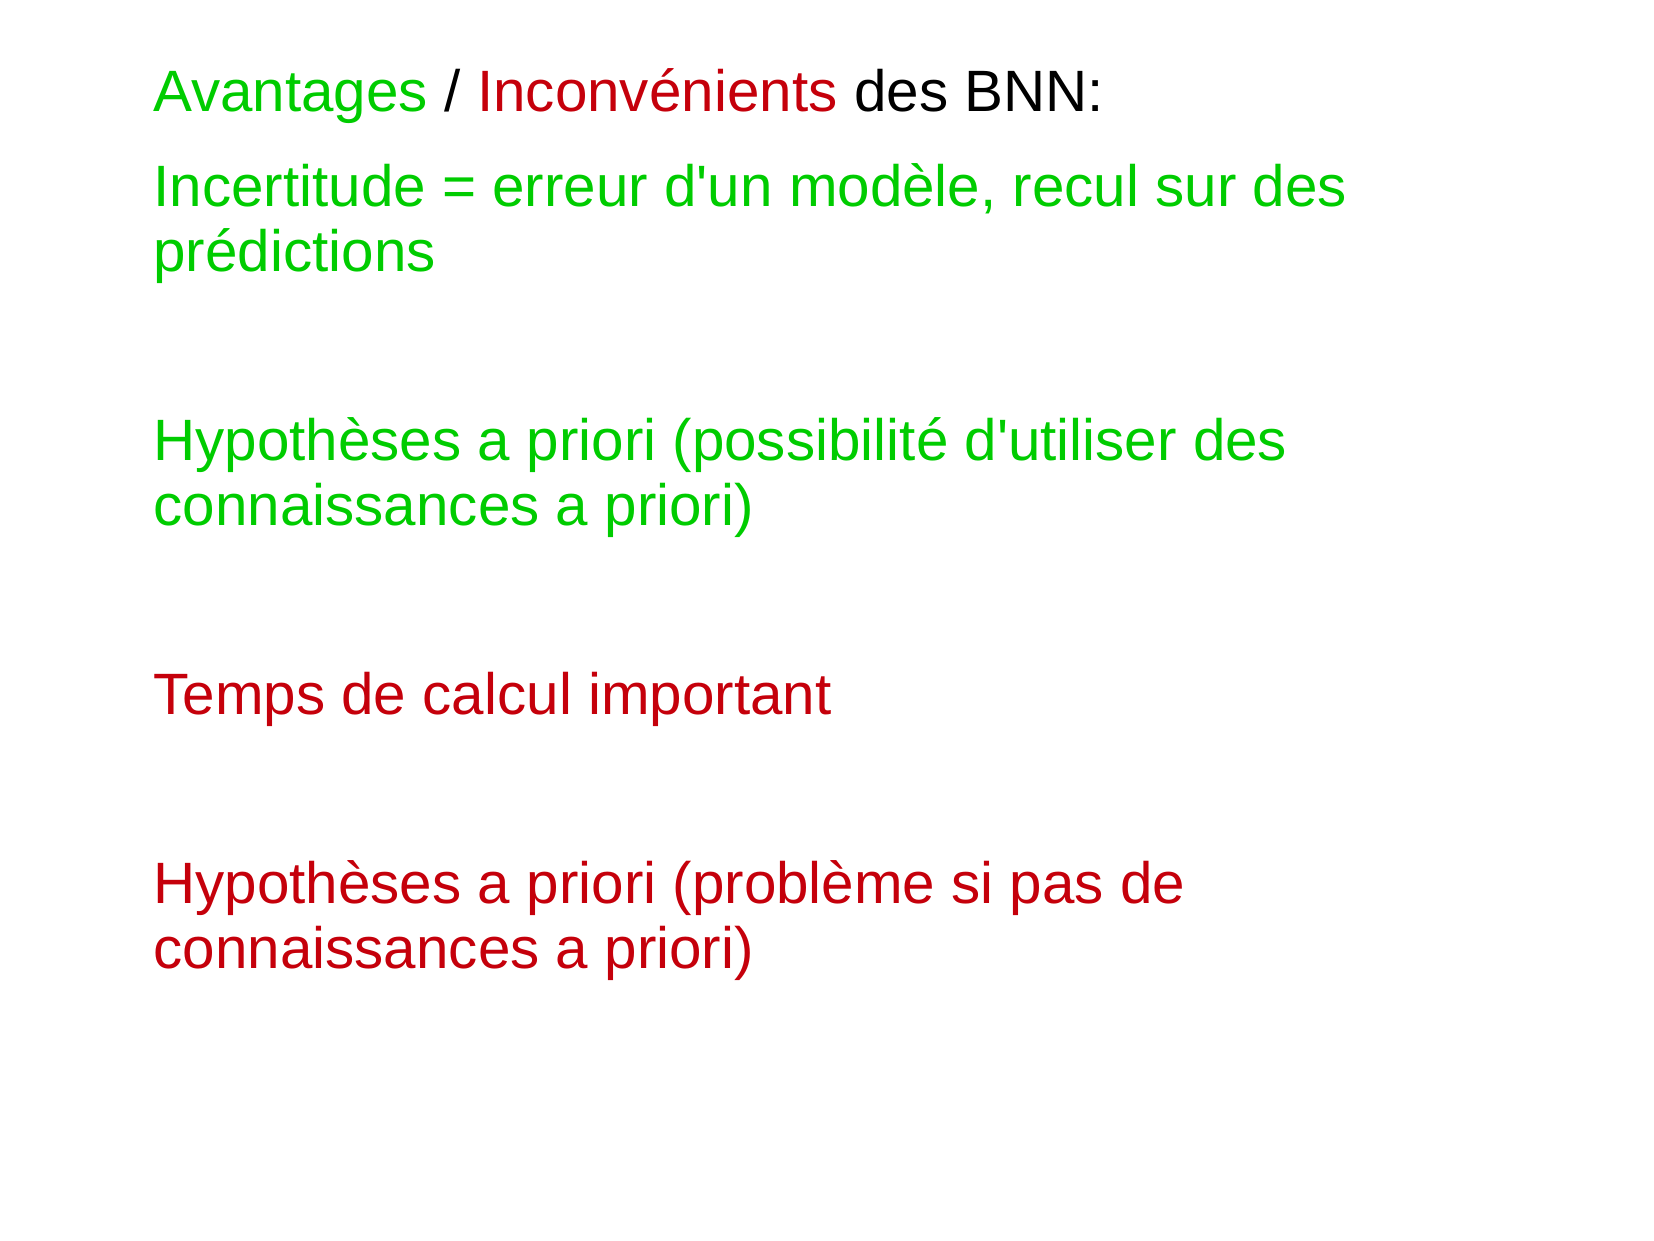

# Avantages / Inconvénients des BNN:
Incertitude = erreur d'un modèle, recul sur des prédictions
Hypothèses a priori (possibilité d'utiliser des connaissances a priori)
Temps de calcul important
Hypothèses a priori (problème si pas de connaissances a priori)